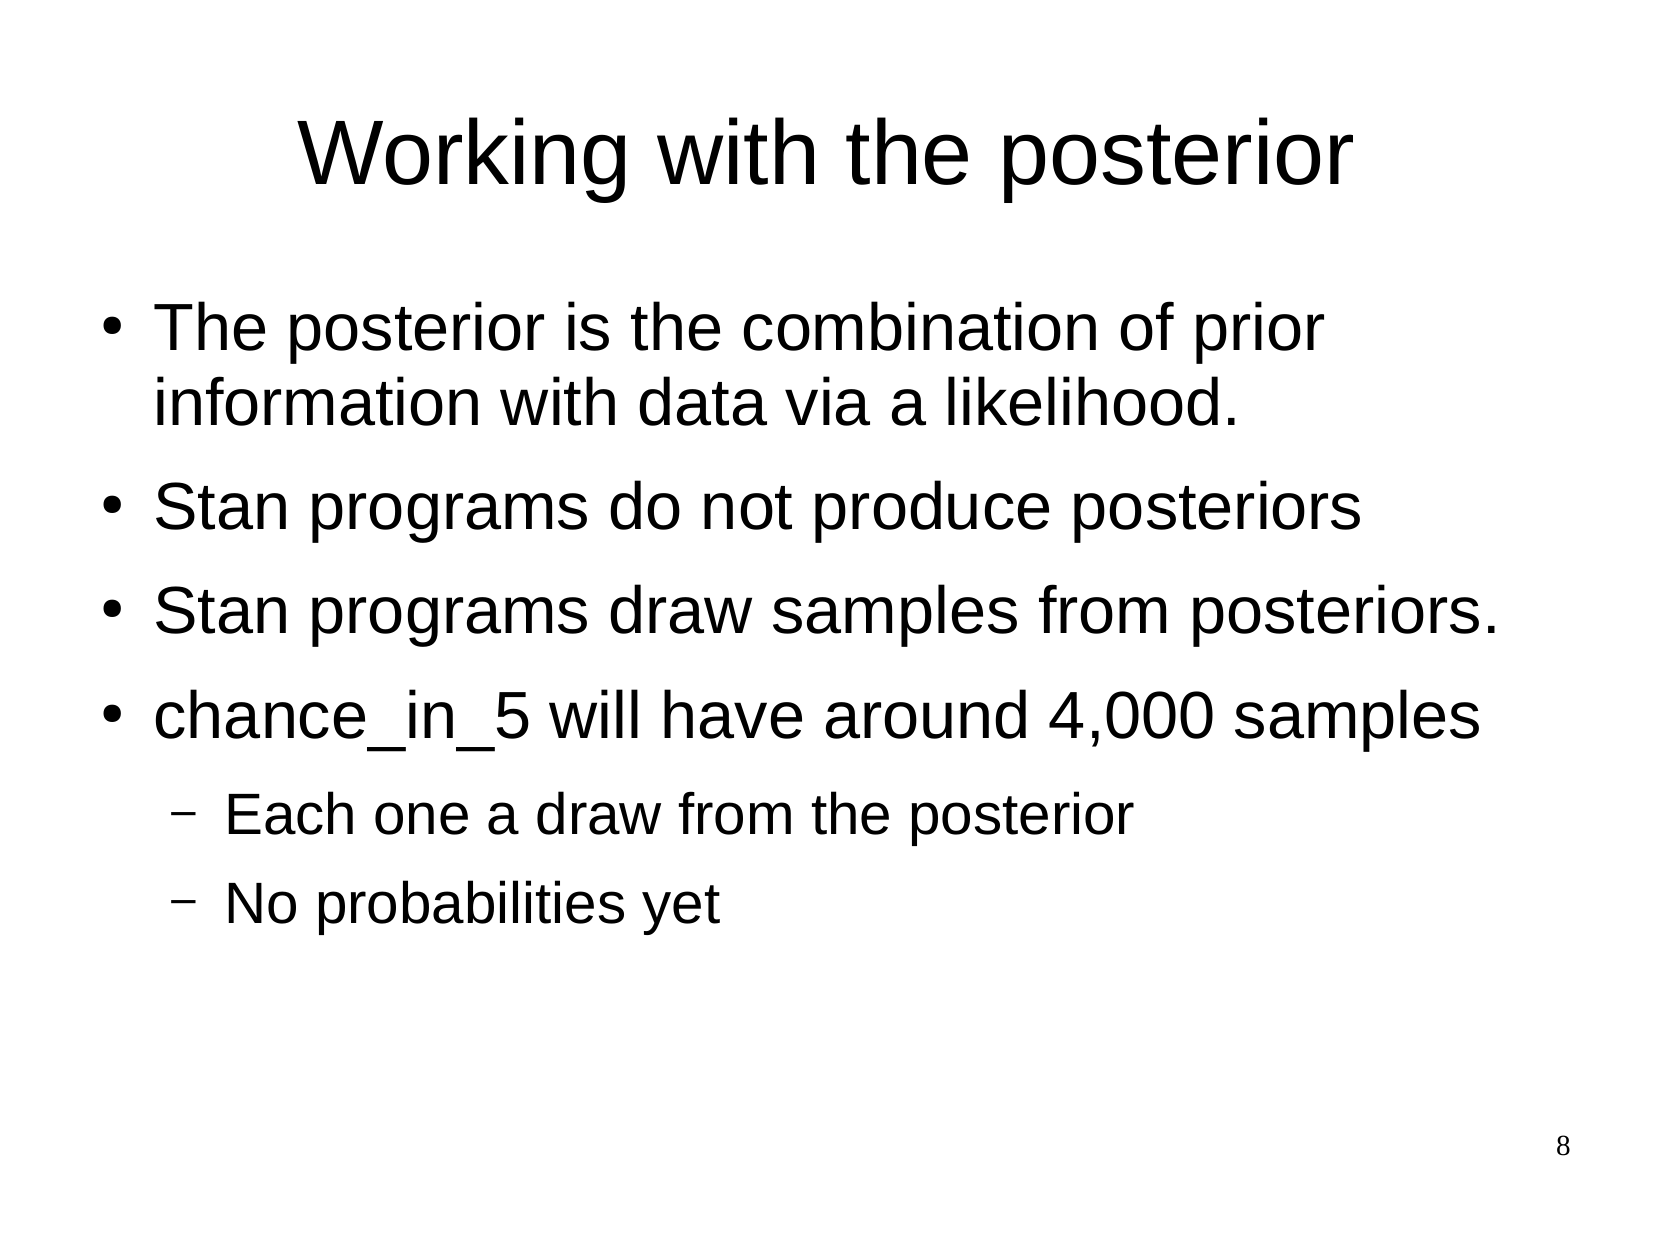

# Working with the posterior
The posterior is the combination of prior information with data via a likelihood.
Stan programs do not produce posteriors
Stan programs draw samples from posteriors.
chance_in_5 will have around 4,000 samples
Each one a draw from the posterior
No probabilities yet
8